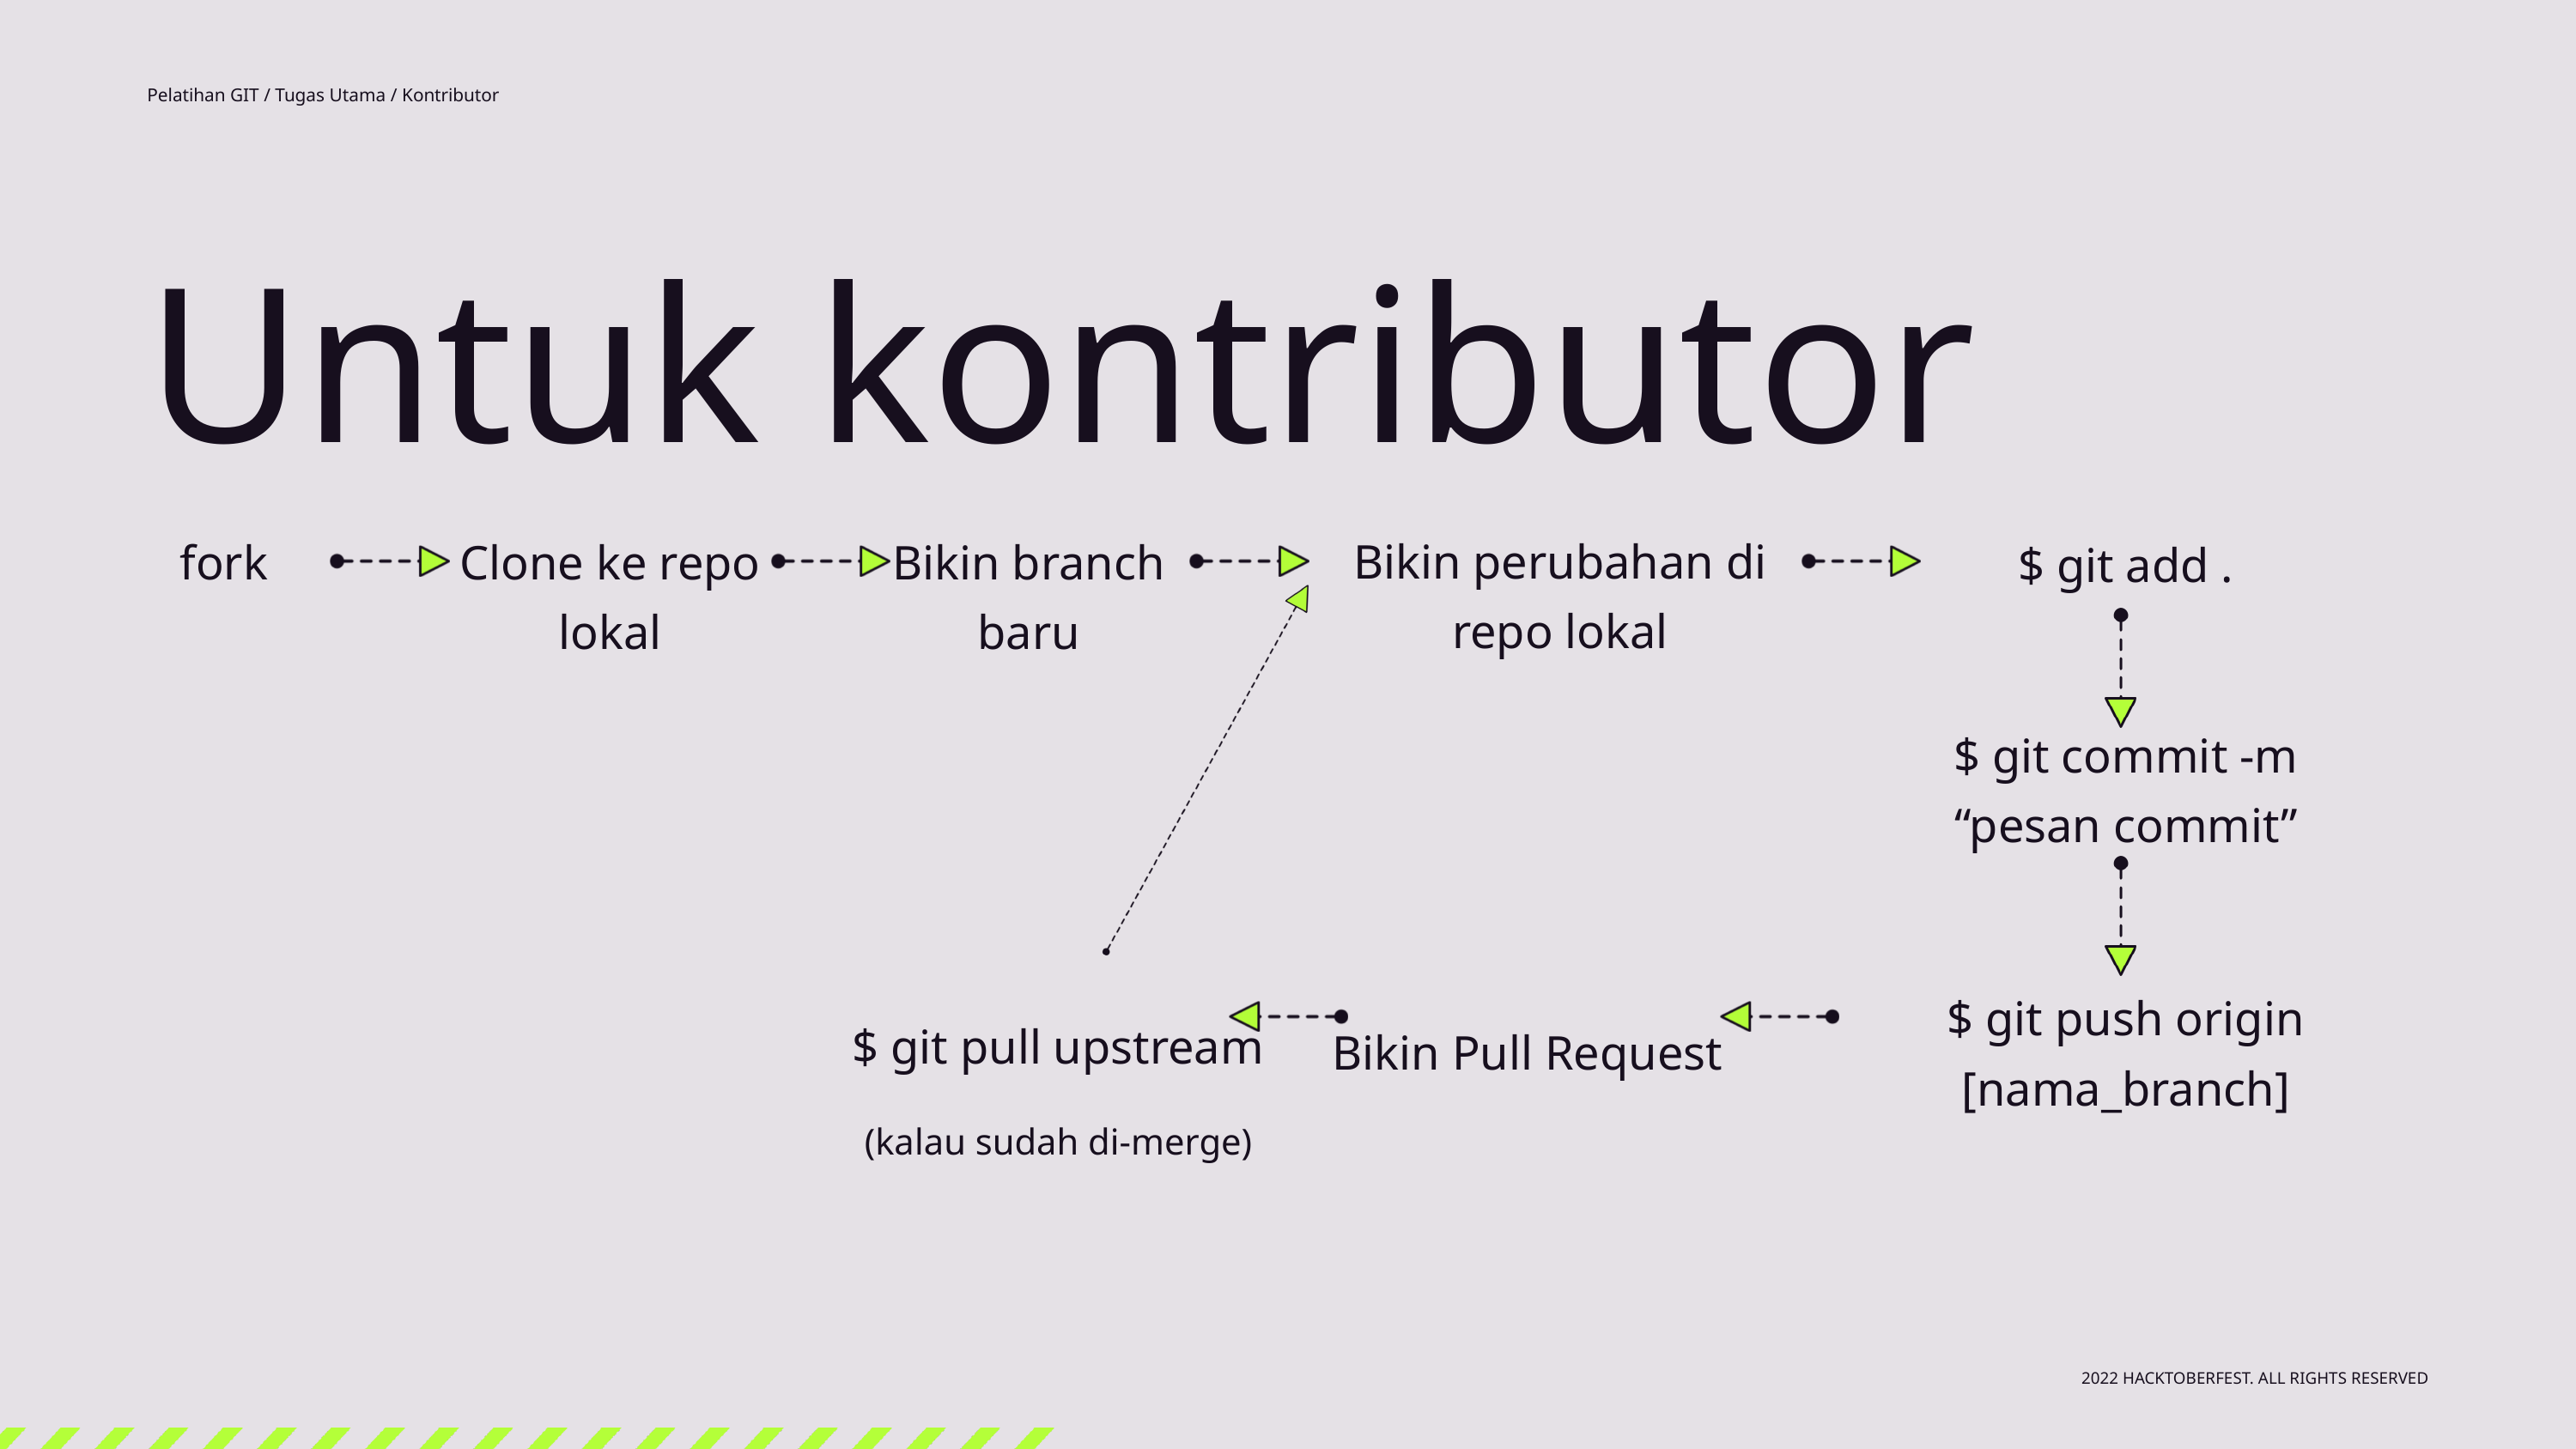

Pelatihan GIT / Tugas Utama / Kontributor
Untuk kontributor
fork
Bikin perubahan di repo lokal
Clone ke repo lokal
Bikin branch baru
$ git add .
$ git commit -m “pesan commit”
$ git push origin [nama_branch]
$ git pull upstream
Bikin Pull Request
(kalau sudah di-merge)
2022 HACKTOBERFEST. ALL RIGHTS RESERVED